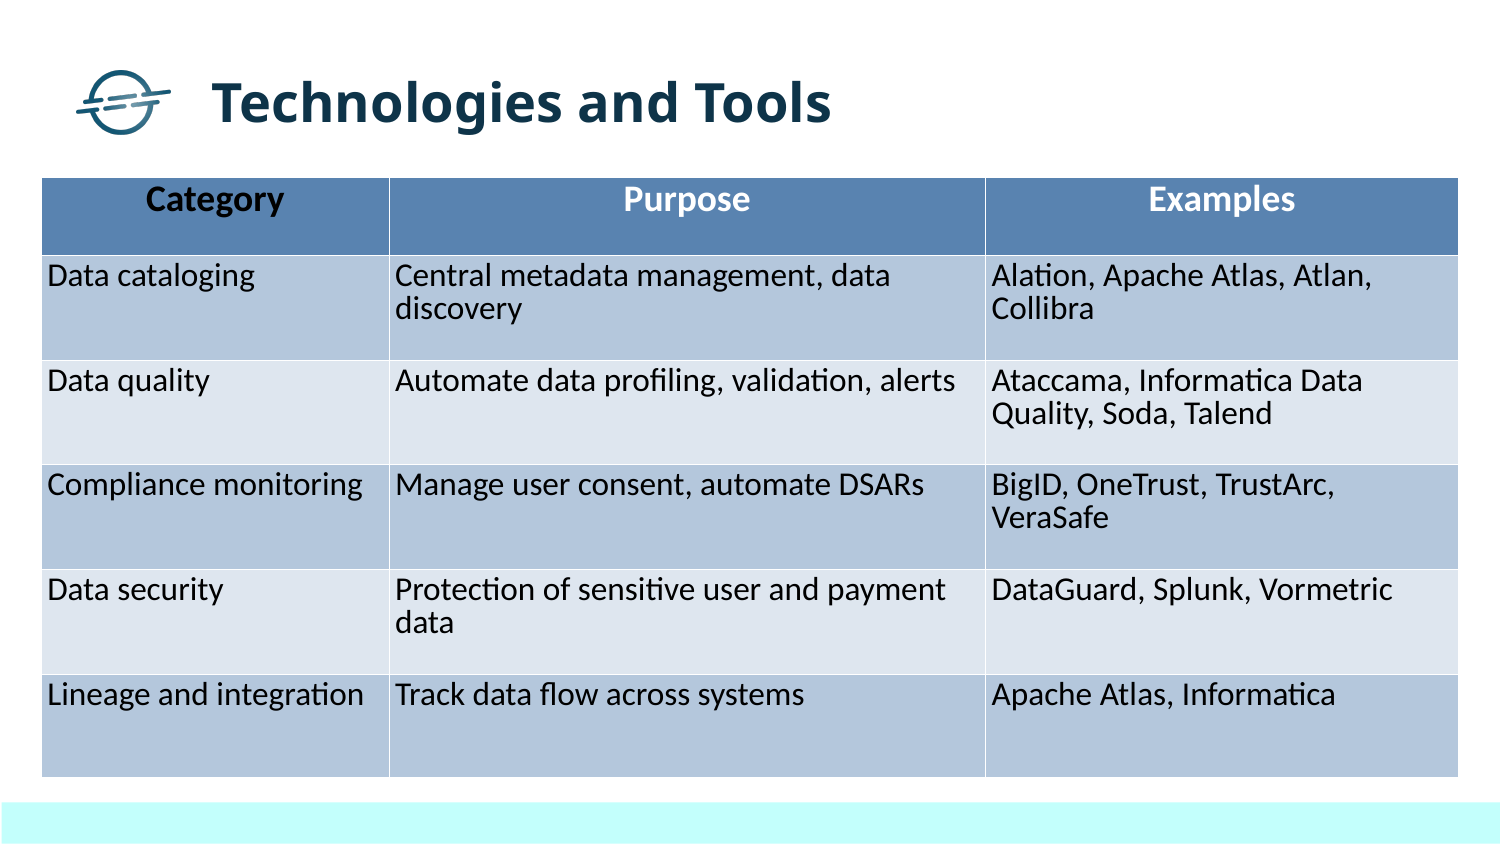

# Technologies and Tools
| Category | Purpose | Examples |
| --- | --- | --- |
| Data cataloging | Central metadata management, data discovery | Alation, Apache Atlas, Atlan, Collibra |
| Data quality | Automate data profiling, validation, alerts | Ataccama, Informatica Data Quality, Soda, Talend |
| Compliance monitoring | Manage user consent, automate DSARs | BigID, OneTrust, TrustArc, VeraSafe |
| Data security | Protection of sensitive user and payment data | DataGuard, Splunk, Vormetric |
| Lineage and integration | Track data flow across systems | Apache Atlas, Informatica |